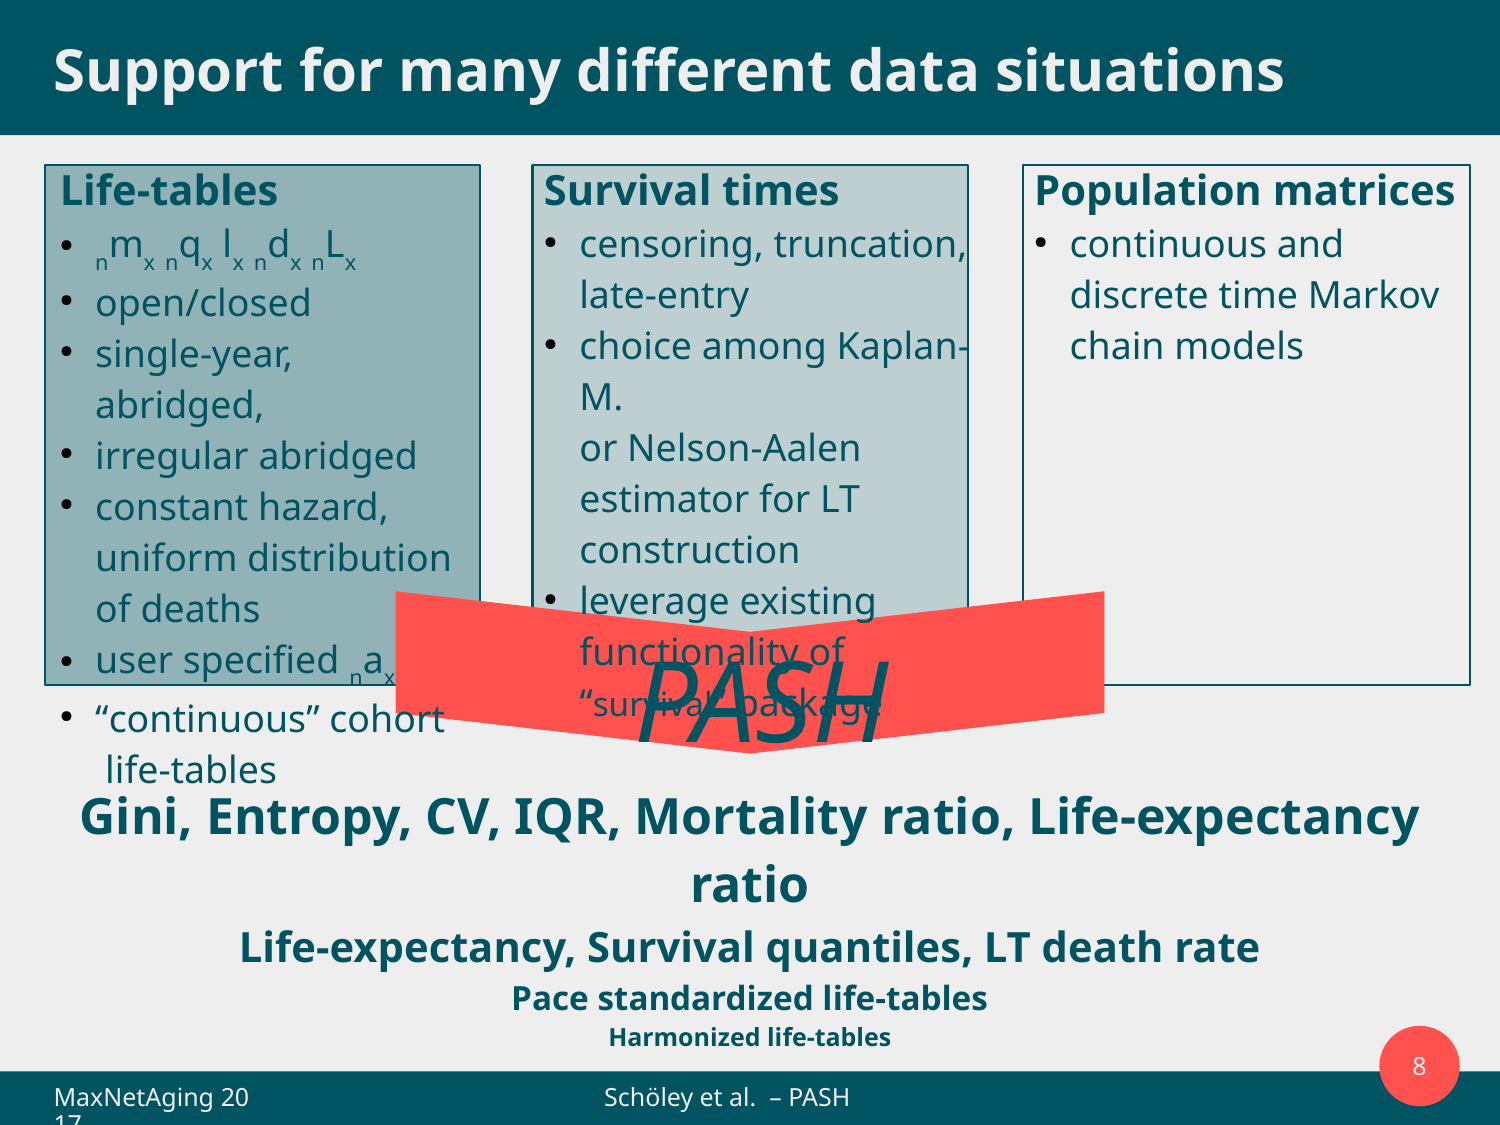

# Support for many different data situations
Life-tables
nmx nqx lx ndx nLx
open/closed
single-year, abridged,
irregular abridged
constant hazard, uniform distribution of deaths
user specified nax
“continuous” cohort
 life-tables
Survival times
censoring, truncation,
late-entry
choice among Kaplan-M.
or Nelson-Aalen estimator for LT construction
leverage existing functionality of “survival” package
Population matrices
continuous and discrete time Markov chain models
PASH
Gini, Entropy, CV, IQR, Mortality ratio, Life-expectancy ratio
Life-expectancy, Survival quantiles, LT death rate
Pace standardized life-tables
Harmonized life-tables
...
8
MaxNetAging 2017
Schöley et al. – PASH